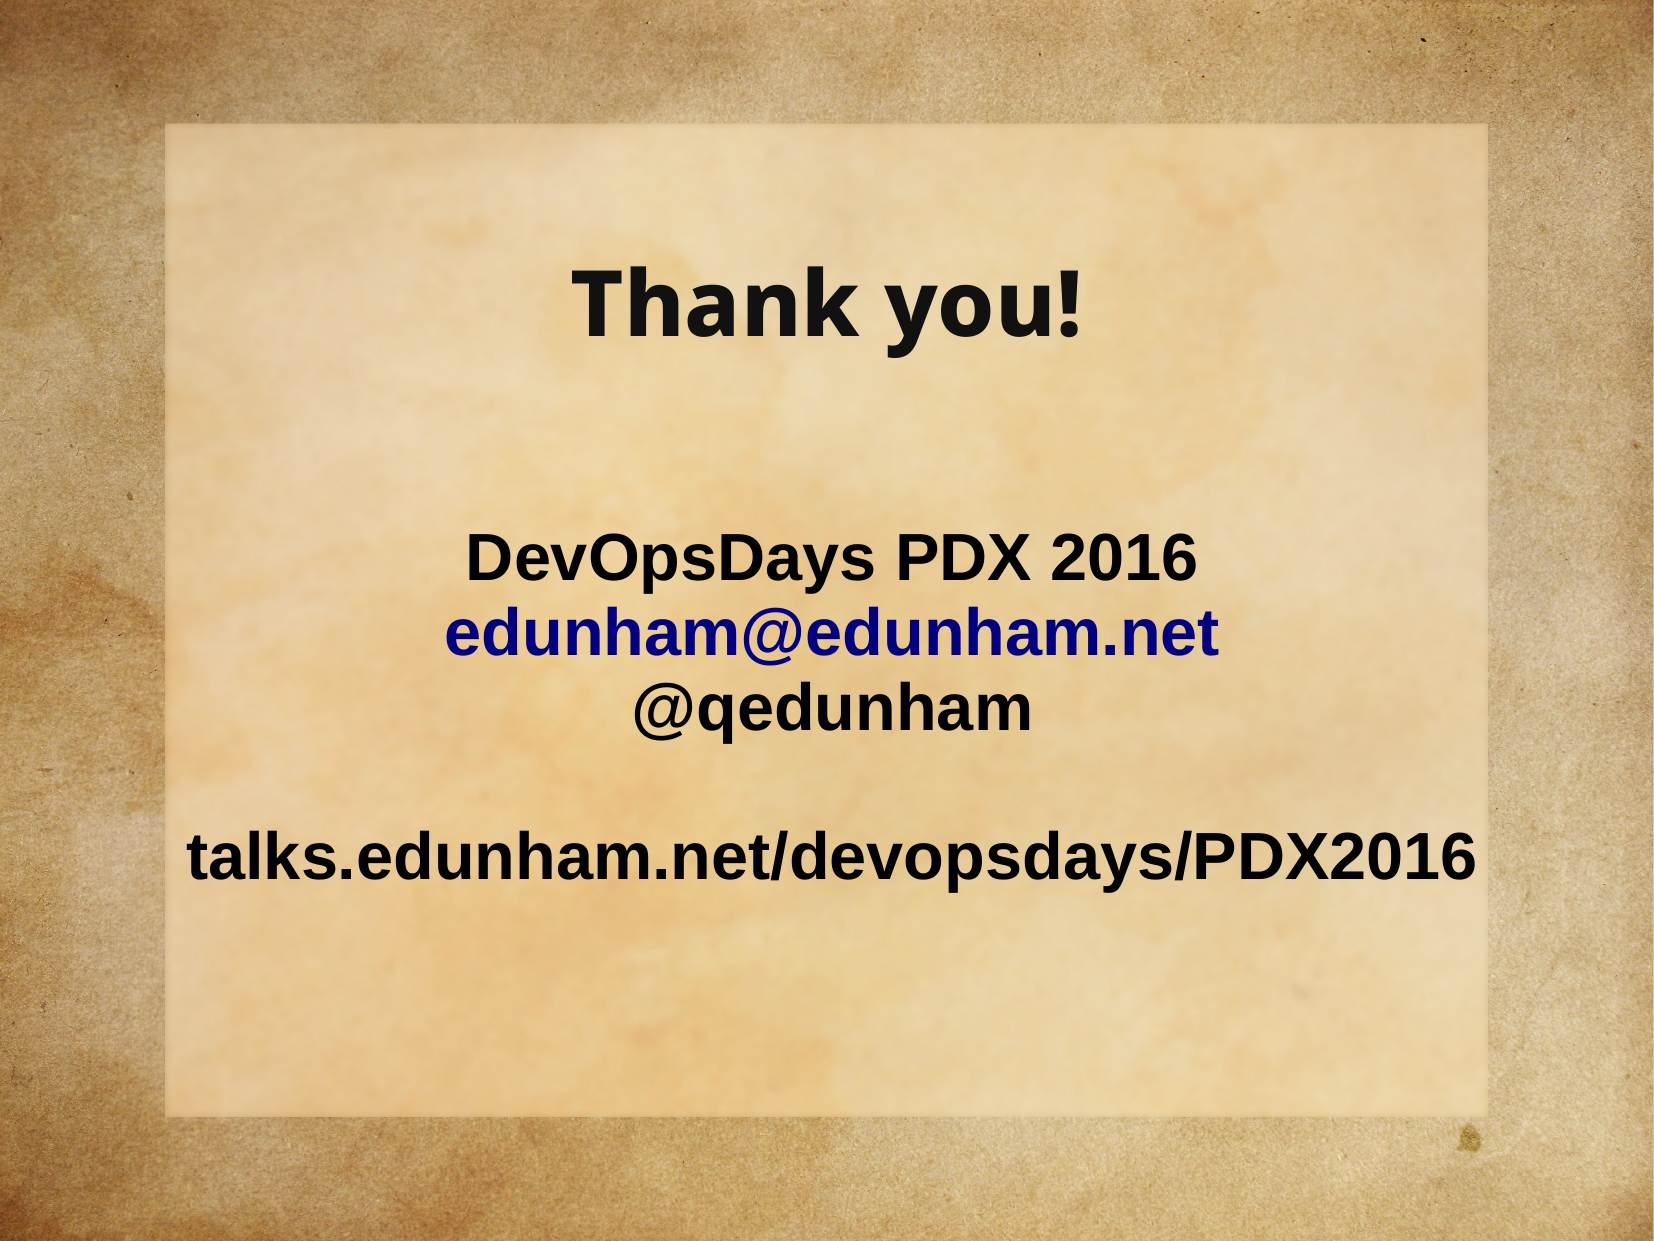

# Thank you!
DevOpsDays PDX 2016
edunham@edunham.net
@qedunham
talks.edunham.net/devopsdays/PDX2016